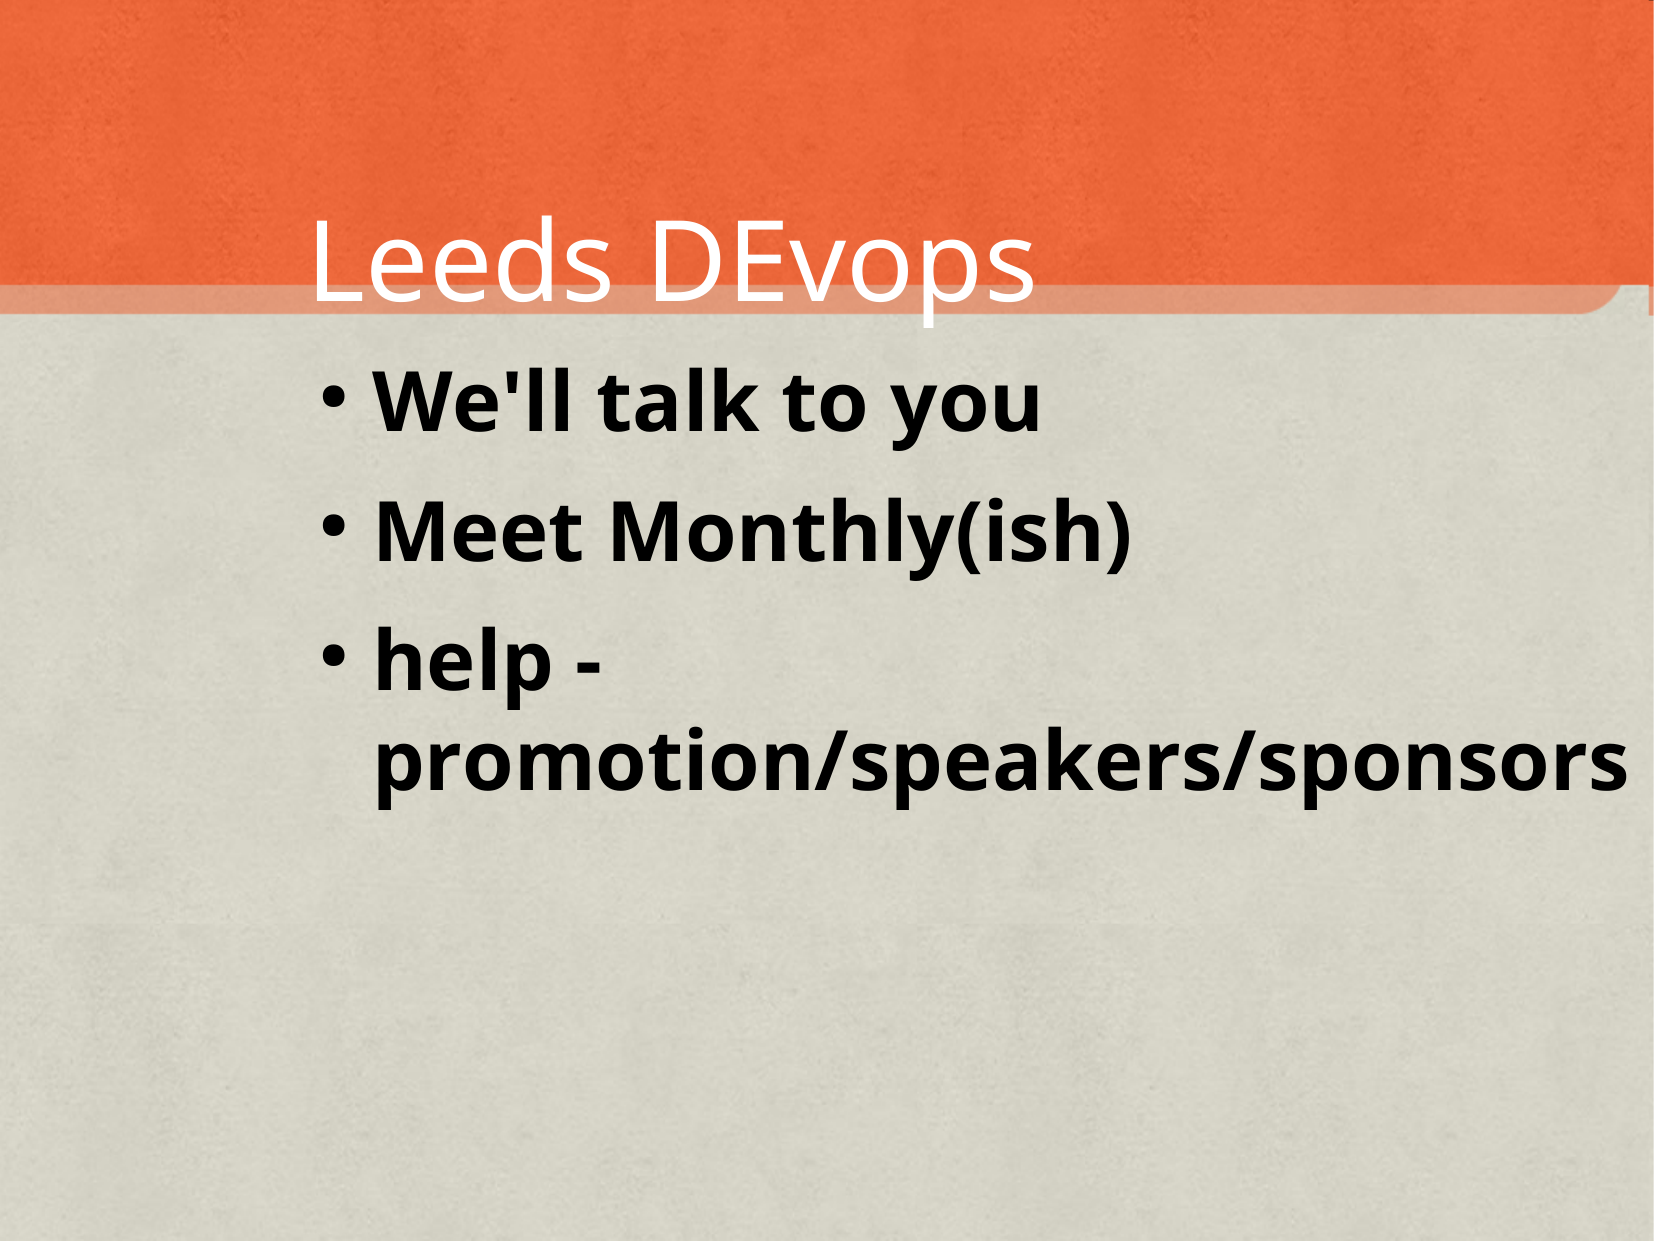

# Leeds DEvops
We'll talk to you
Meet Monthly(ish)
help - promotion/speakers/sponsors